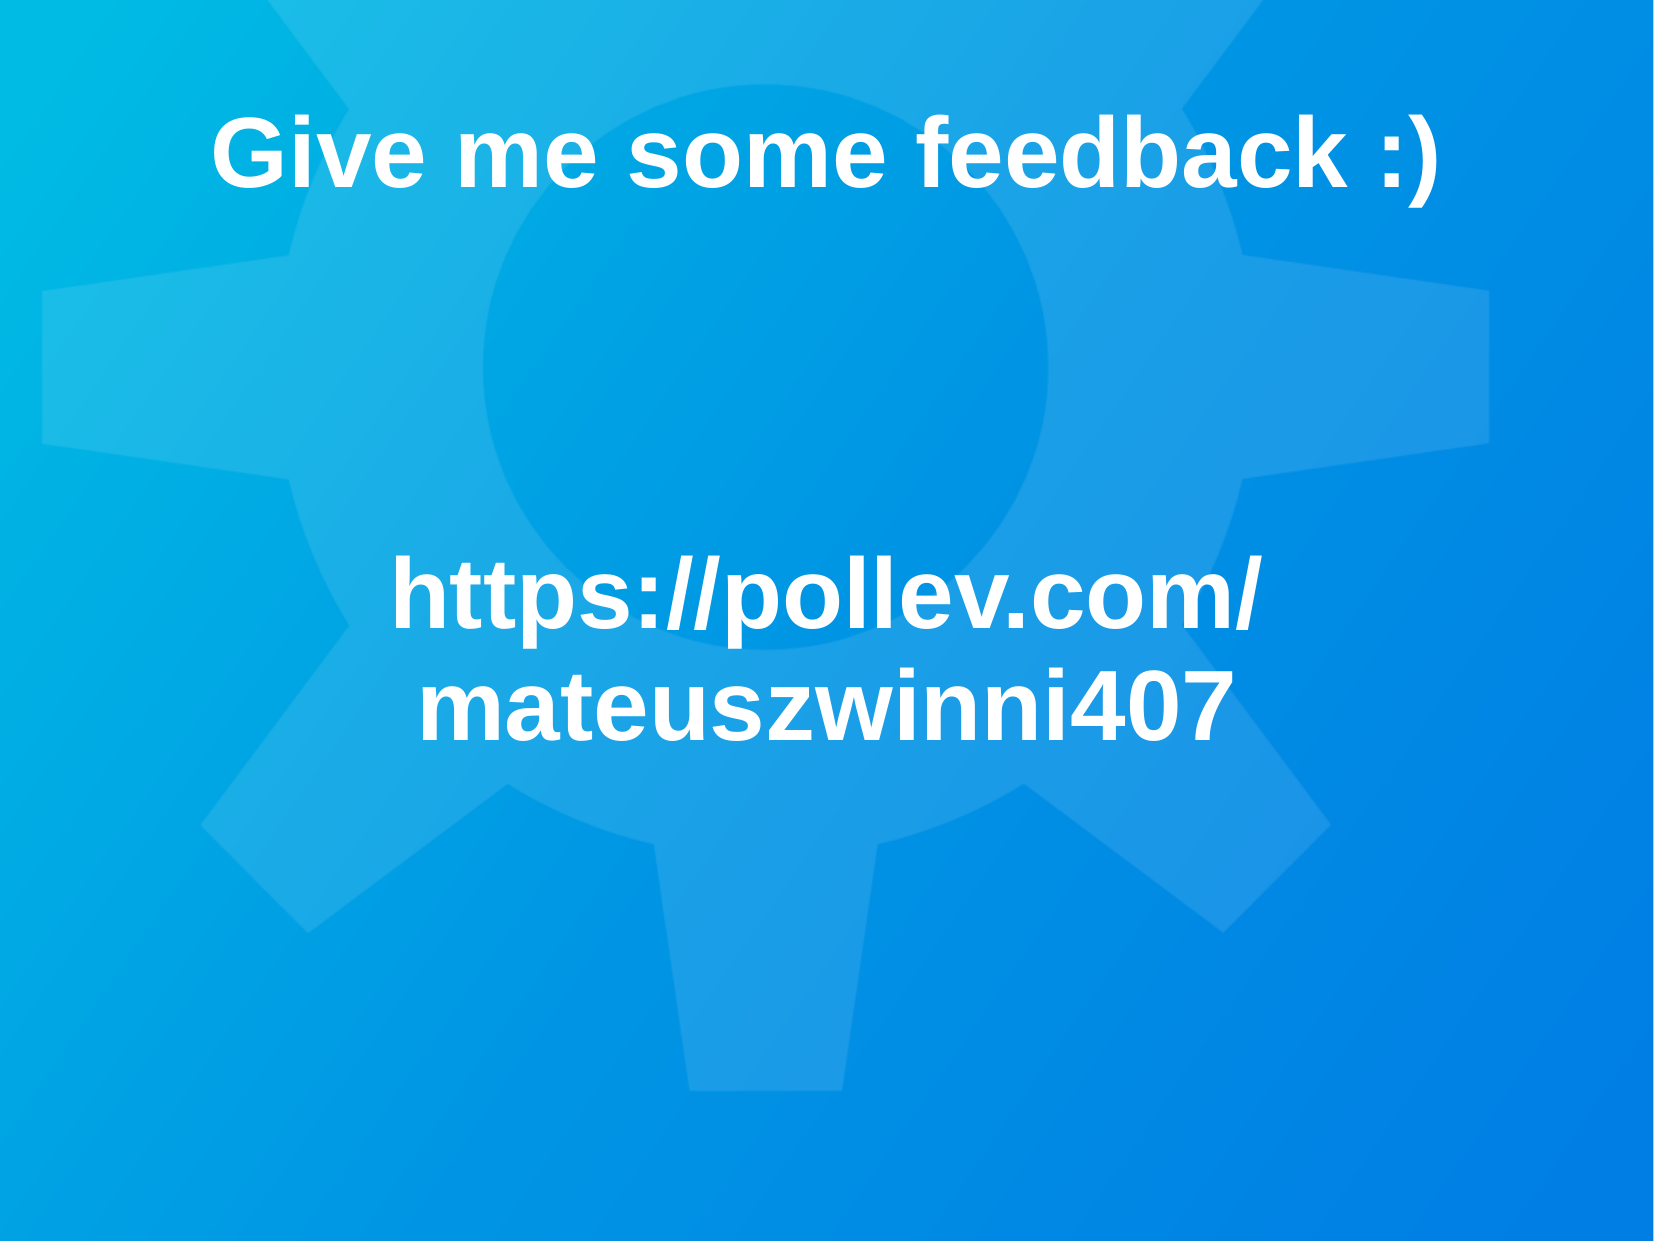

# Give me some feedback :)
https://pollev.com/mateuszwinni407